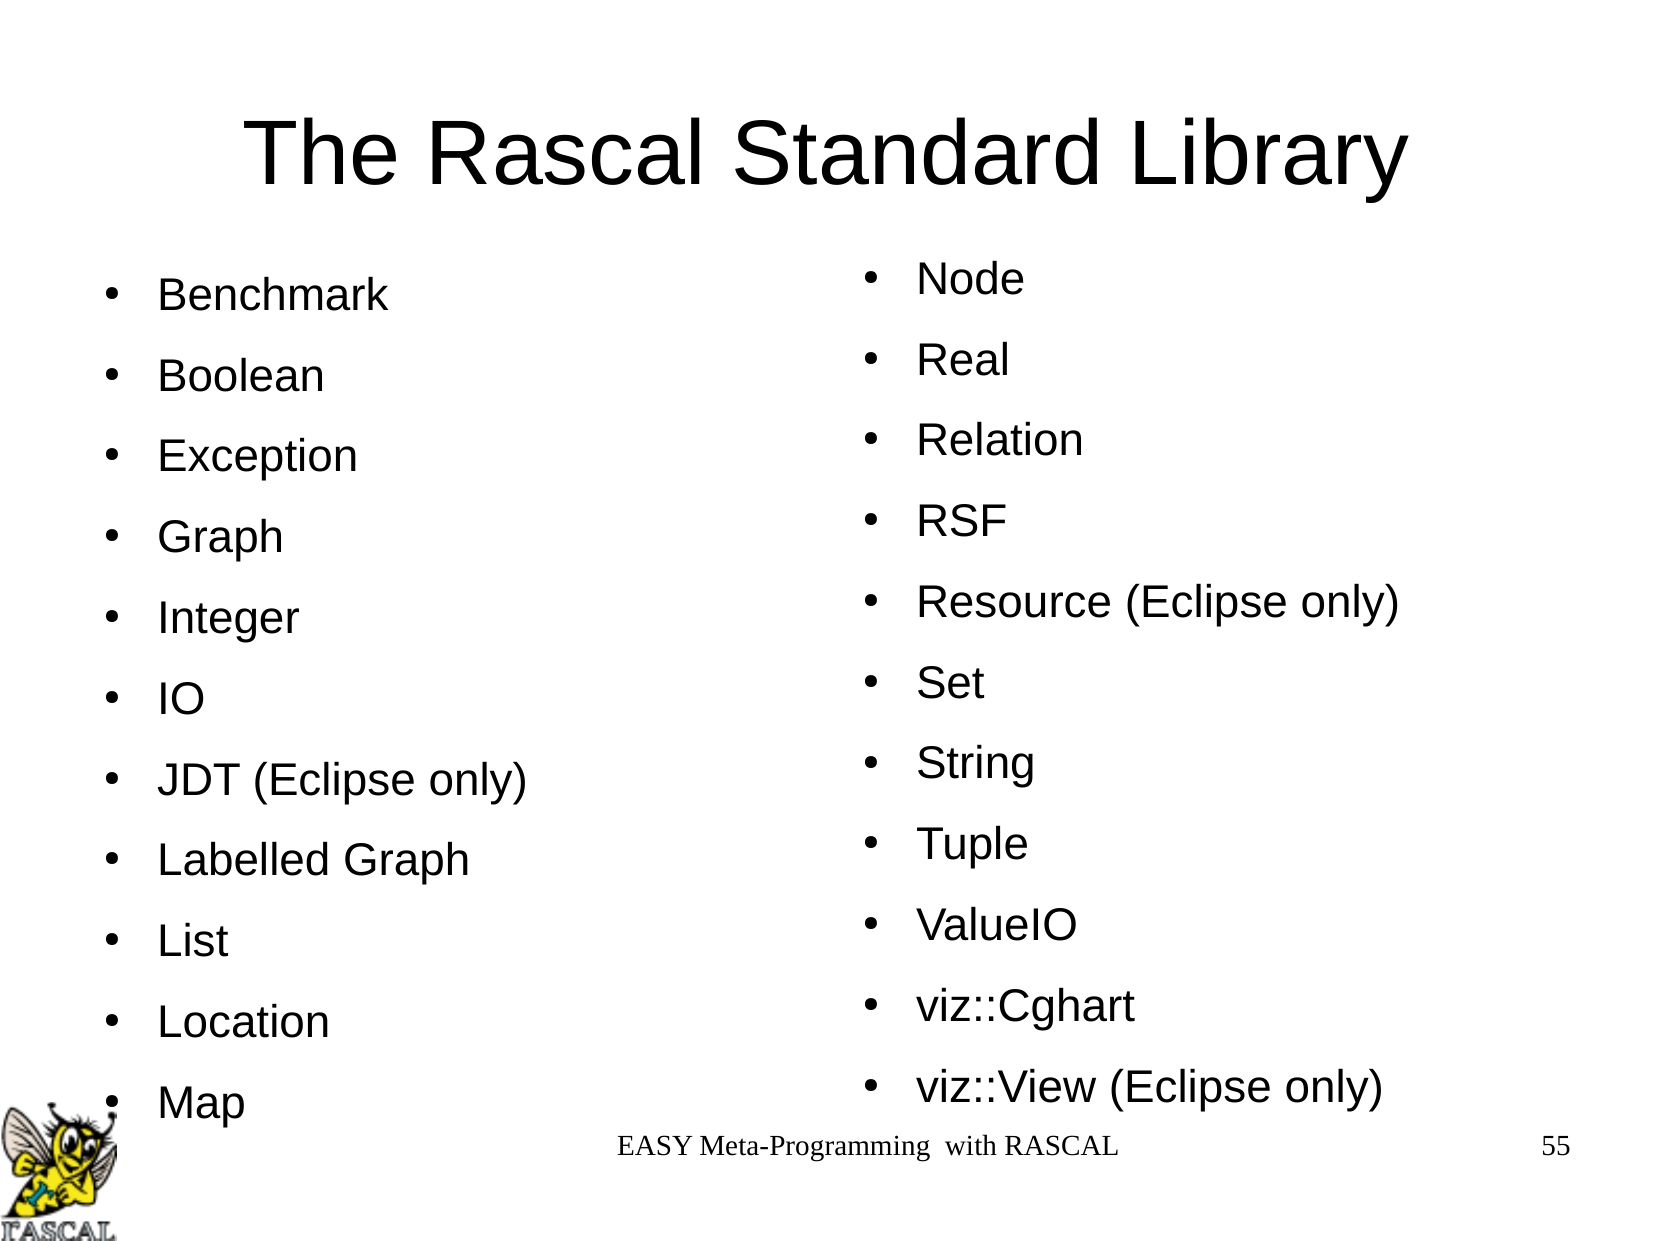

# The Rascal Standard Library
Node
Real
Relation
RSF
Resource (Eclipse only)
Set
String
Tuple
ValueIO
viz::Cghart
viz::View (Eclipse only)
Benchmark
Boolean
Exception
Graph
Integer
IO
JDT (Eclipse only)
Labelled Graph
List
Location
Map
55